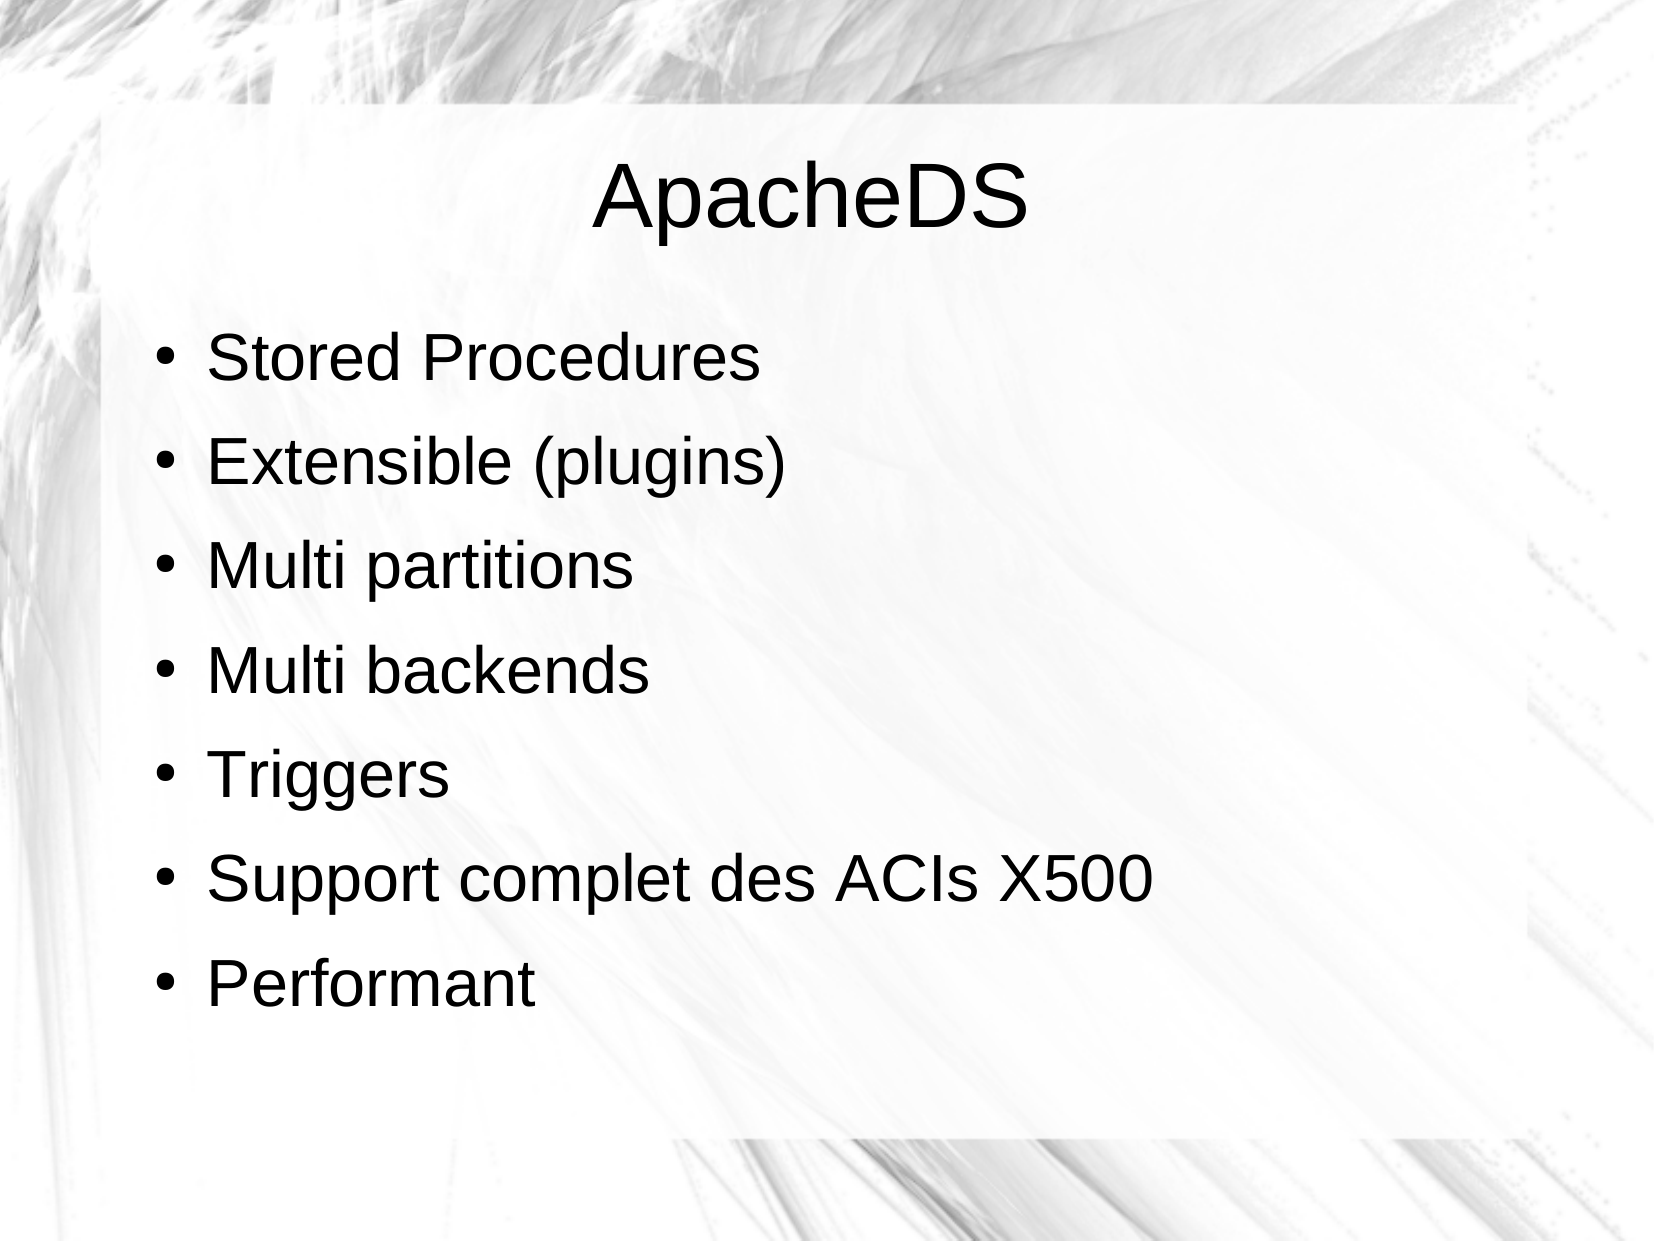

# ApacheDS
Stored Procedures
Extensible (plugins)
Multi partitions
Multi backends
Triggers
Support complet des ACIs X500
Performant